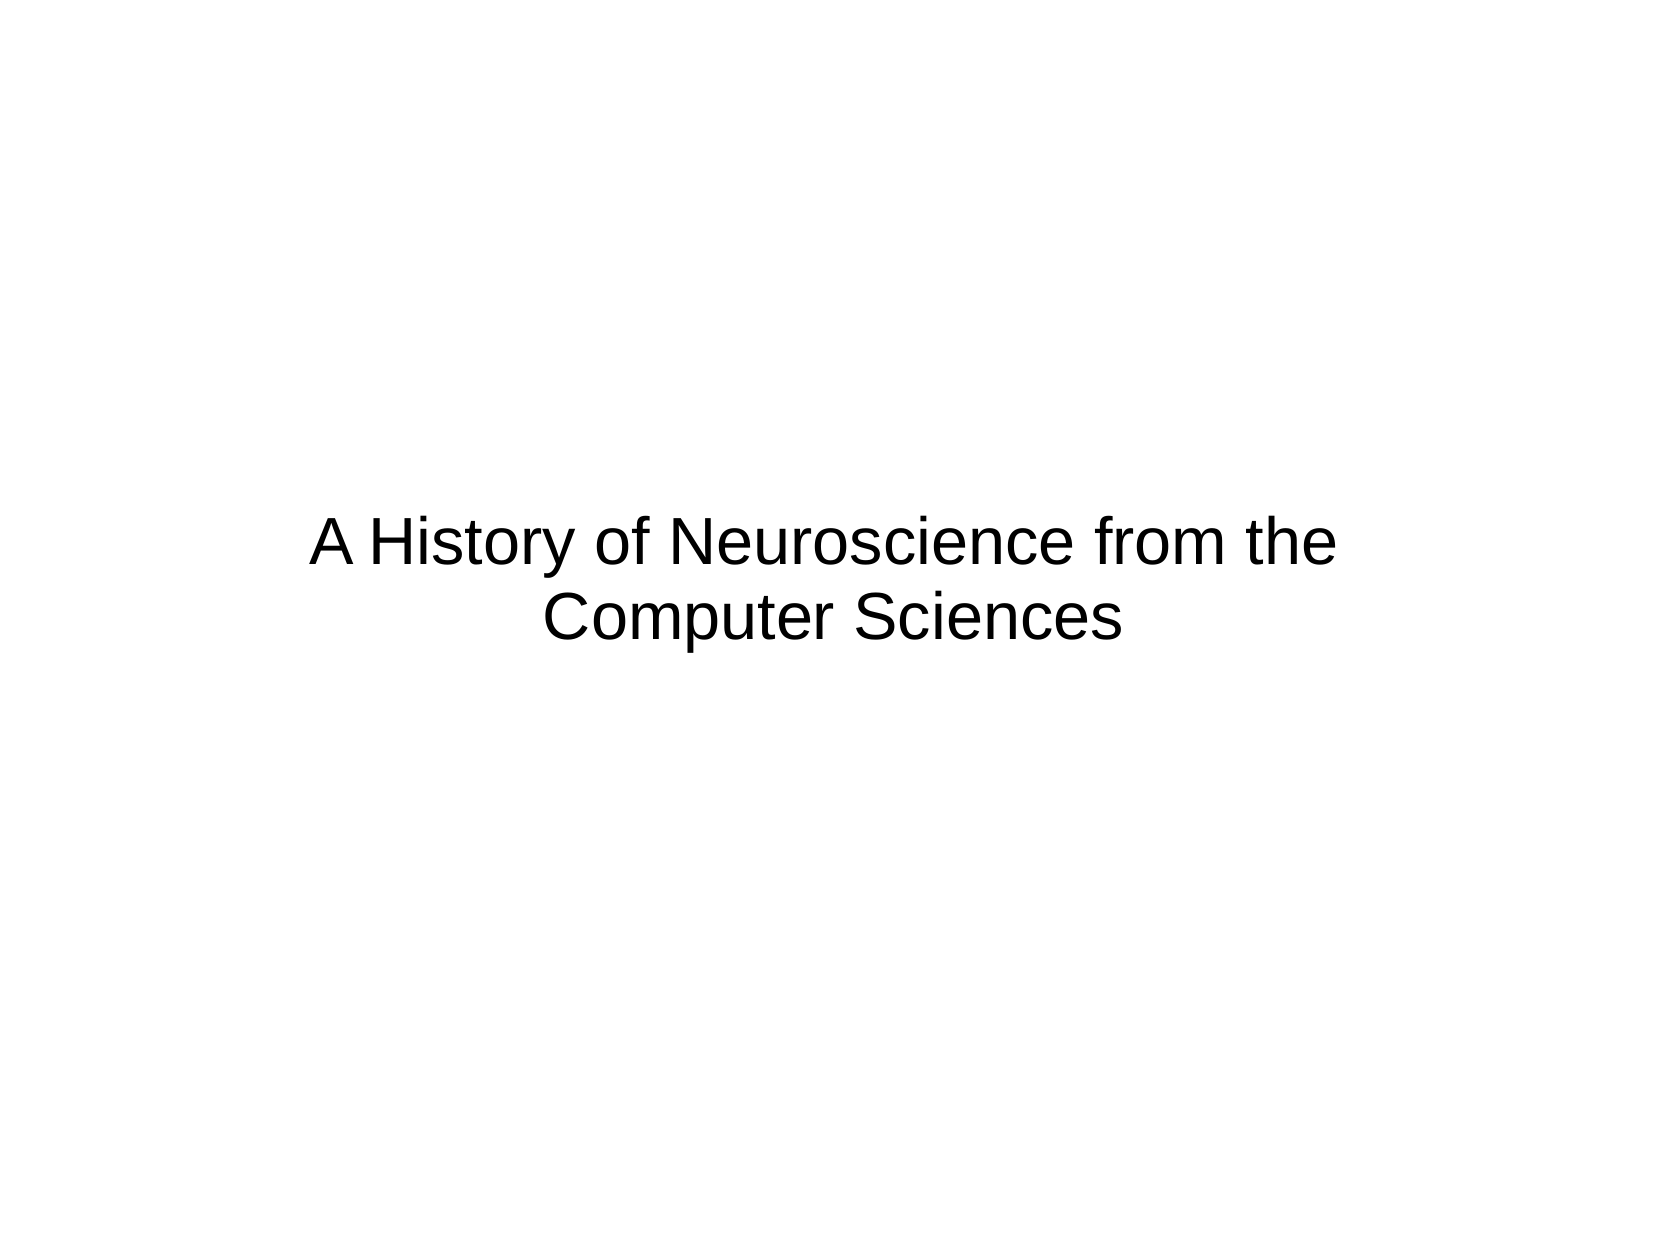

# A History of Neuroscience from the
Computer Sciences